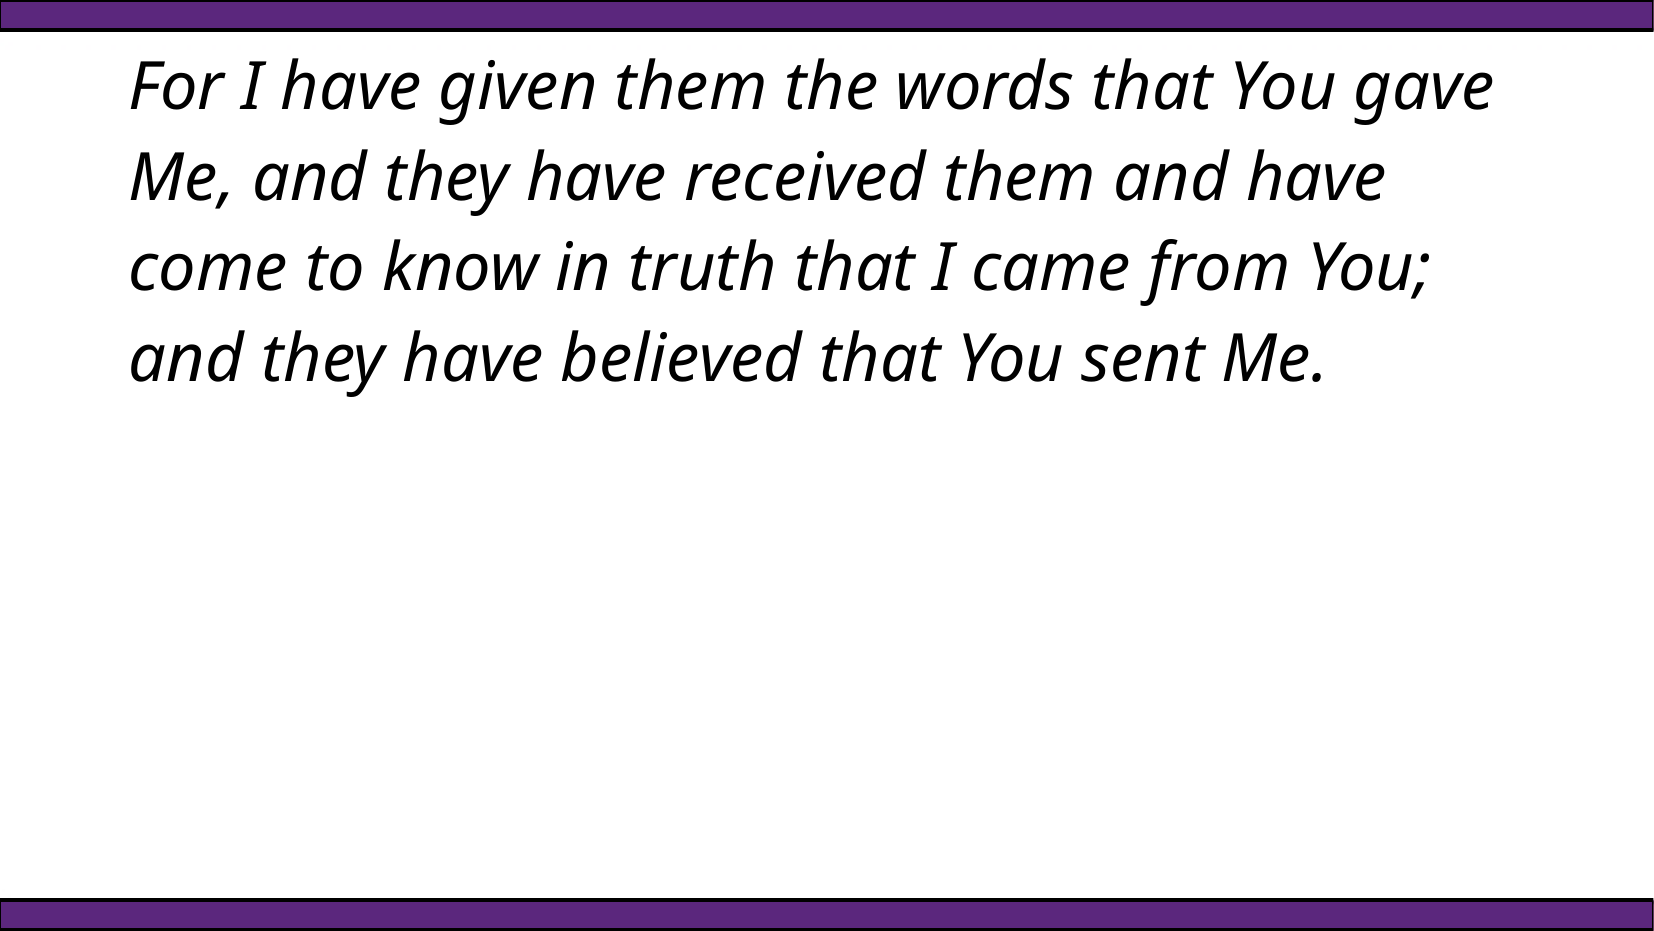

For I have given them the words that You gave
 Me, and they have received them and have
 come to know in truth that I came from You;
 and they have believed that You sent Me.